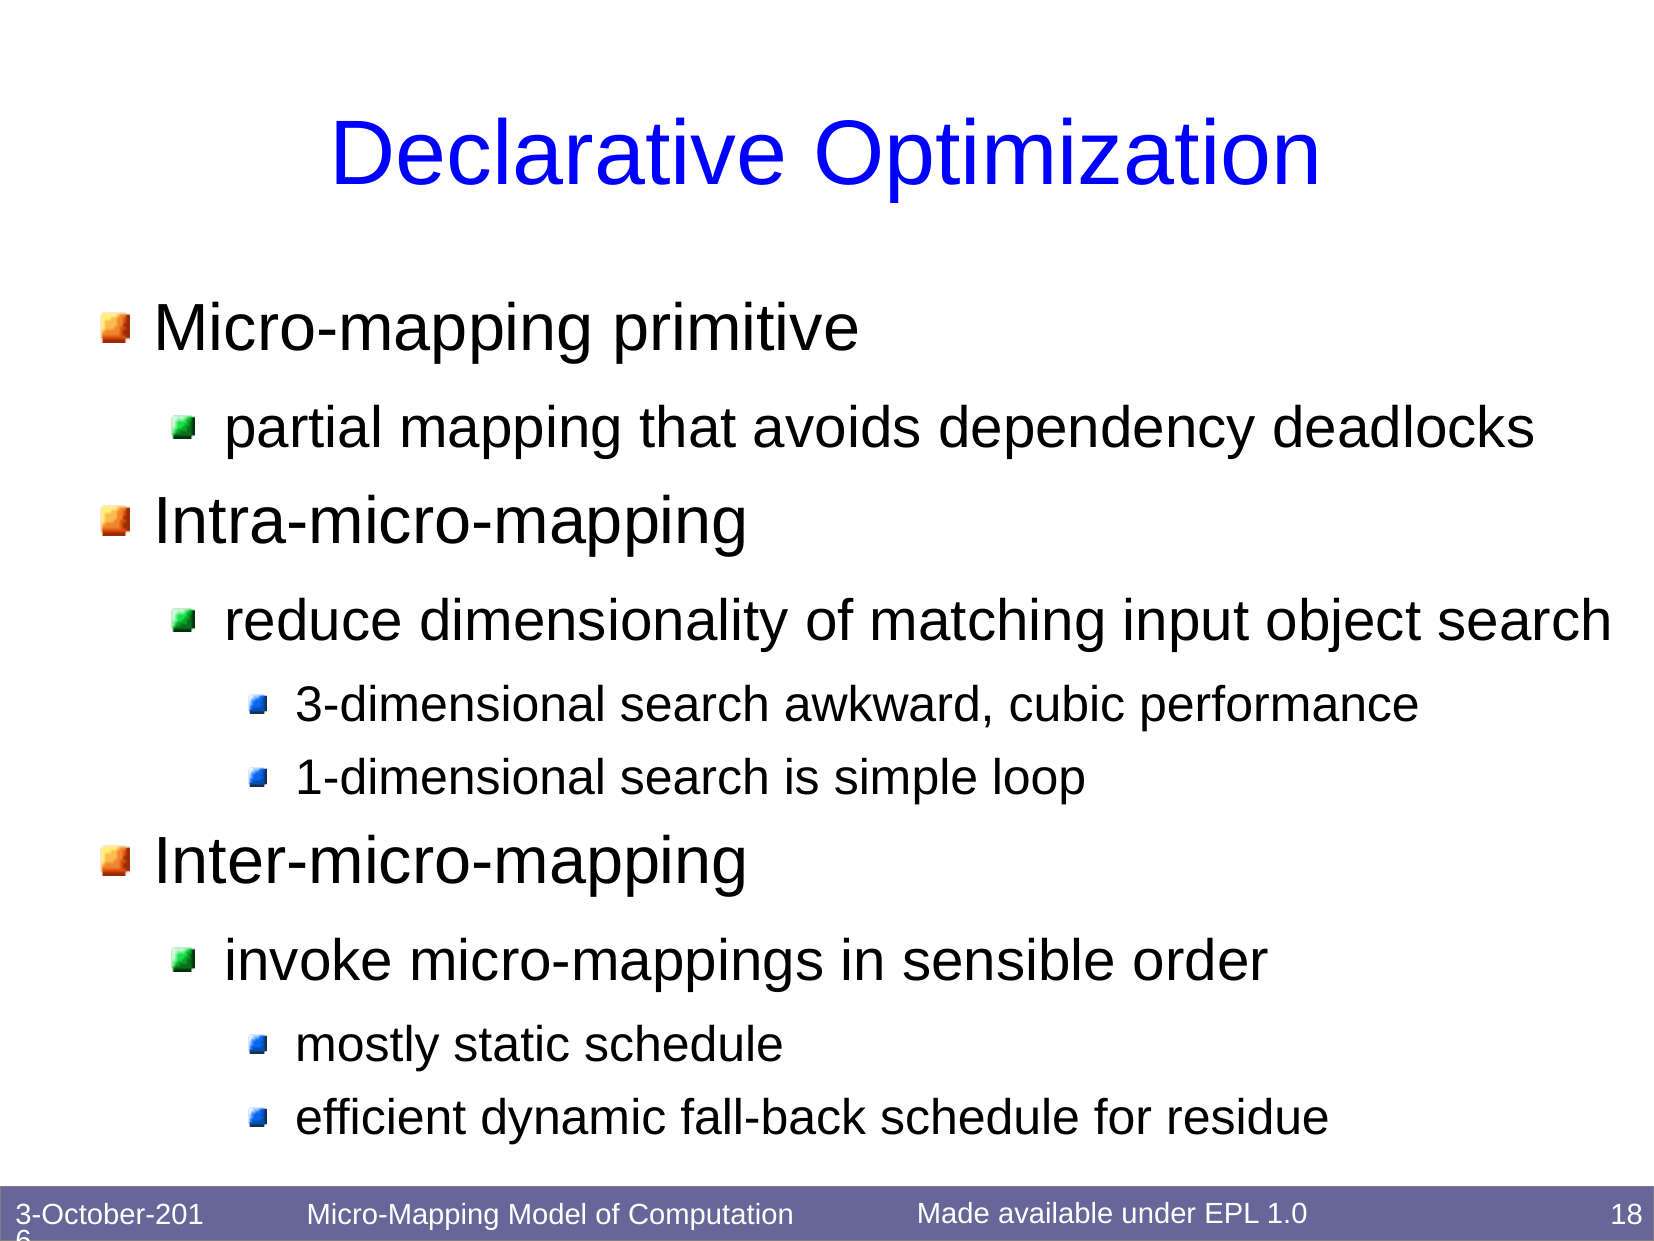

# Declarative Optimization
Micro-mapping primitive
partial mapping that avoids dependency deadlocks
Intra-micro-mapping
reduce dimensionality of matching input object search
3-dimensional search awkward, cubic performance
1-dimensional search is simple loop
Inter-micro-mapping
invoke micro-mappings in sensible order
mostly static schedule
efficient dynamic fall-back schedule for residue
3-October-2016
Micro-Mapping Model of Computation
18